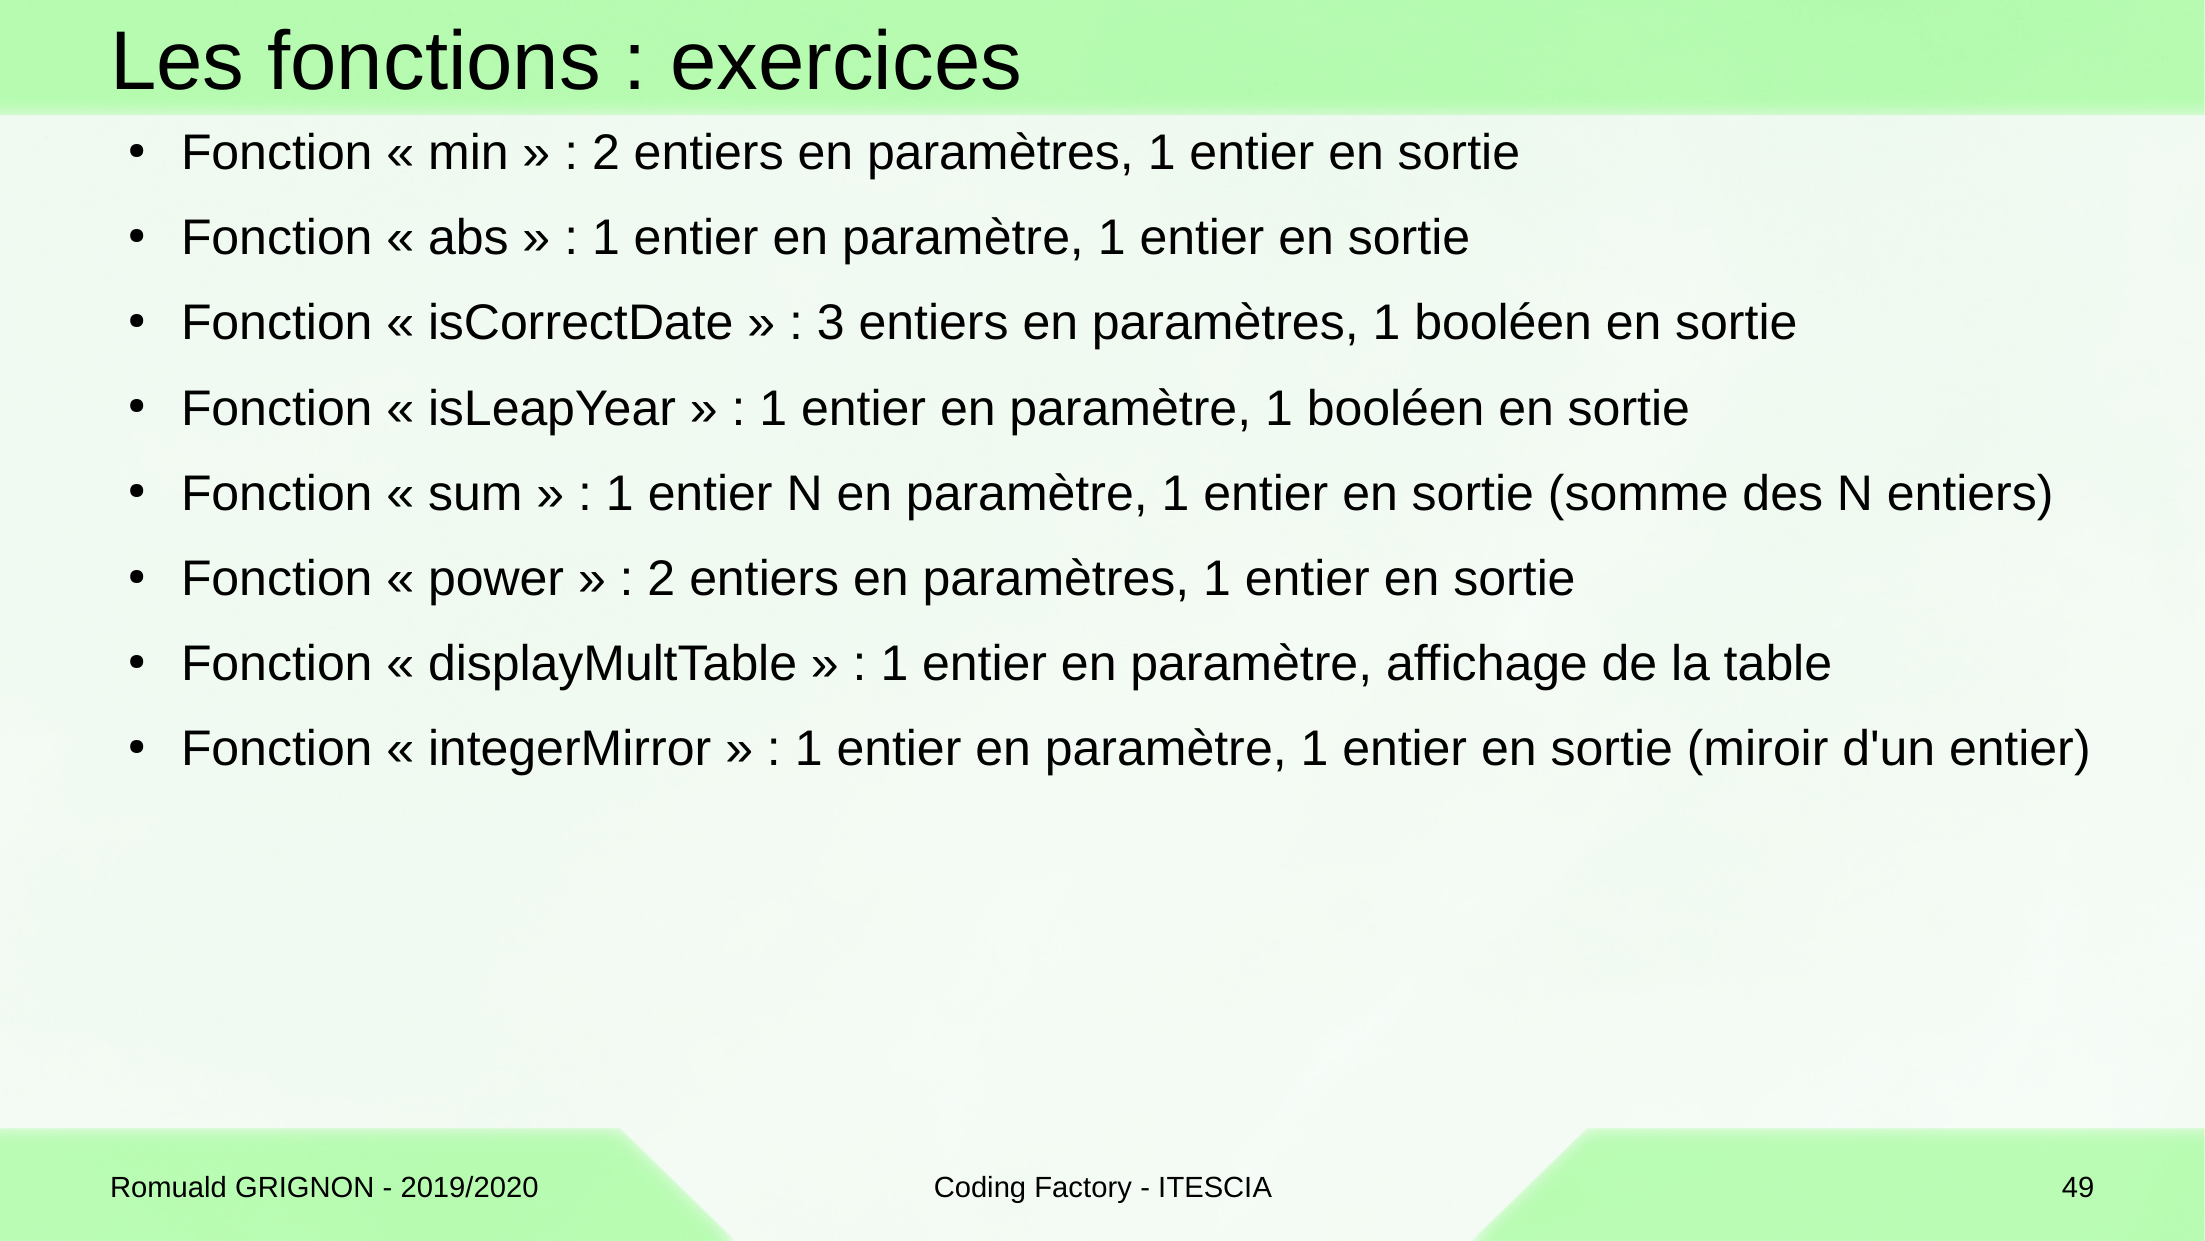

# Les fonctions : exercices
Fonction « min » : 2 entiers en paramètres, 1 entier en sortie
Fonction « abs » : 1 entier en paramètre, 1 entier en sortie
Fonction « isCorrectDate » : 3 entiers en paramètres, 1 booléen en sortie
Fonction « isLeapYear » : 1 entier en paramètre, 1 booléen en sortie
Fonction « sum » : 1 entier N en paramètre, 1 entier en sortie (somme des N entiers)
Fonction « power » : 2 entiers en paramètres, 1 entier en sortie
Fonction « displayMultTable » : 1 entier en paramètre, affichage de la table
Fonction « integerMirror » : 1 entier en paramètre, 1 entier en sortie (miroir d'un entier)
Romuald GRIGNON - 2019/2020
Coding Factory - ITESCIA
49